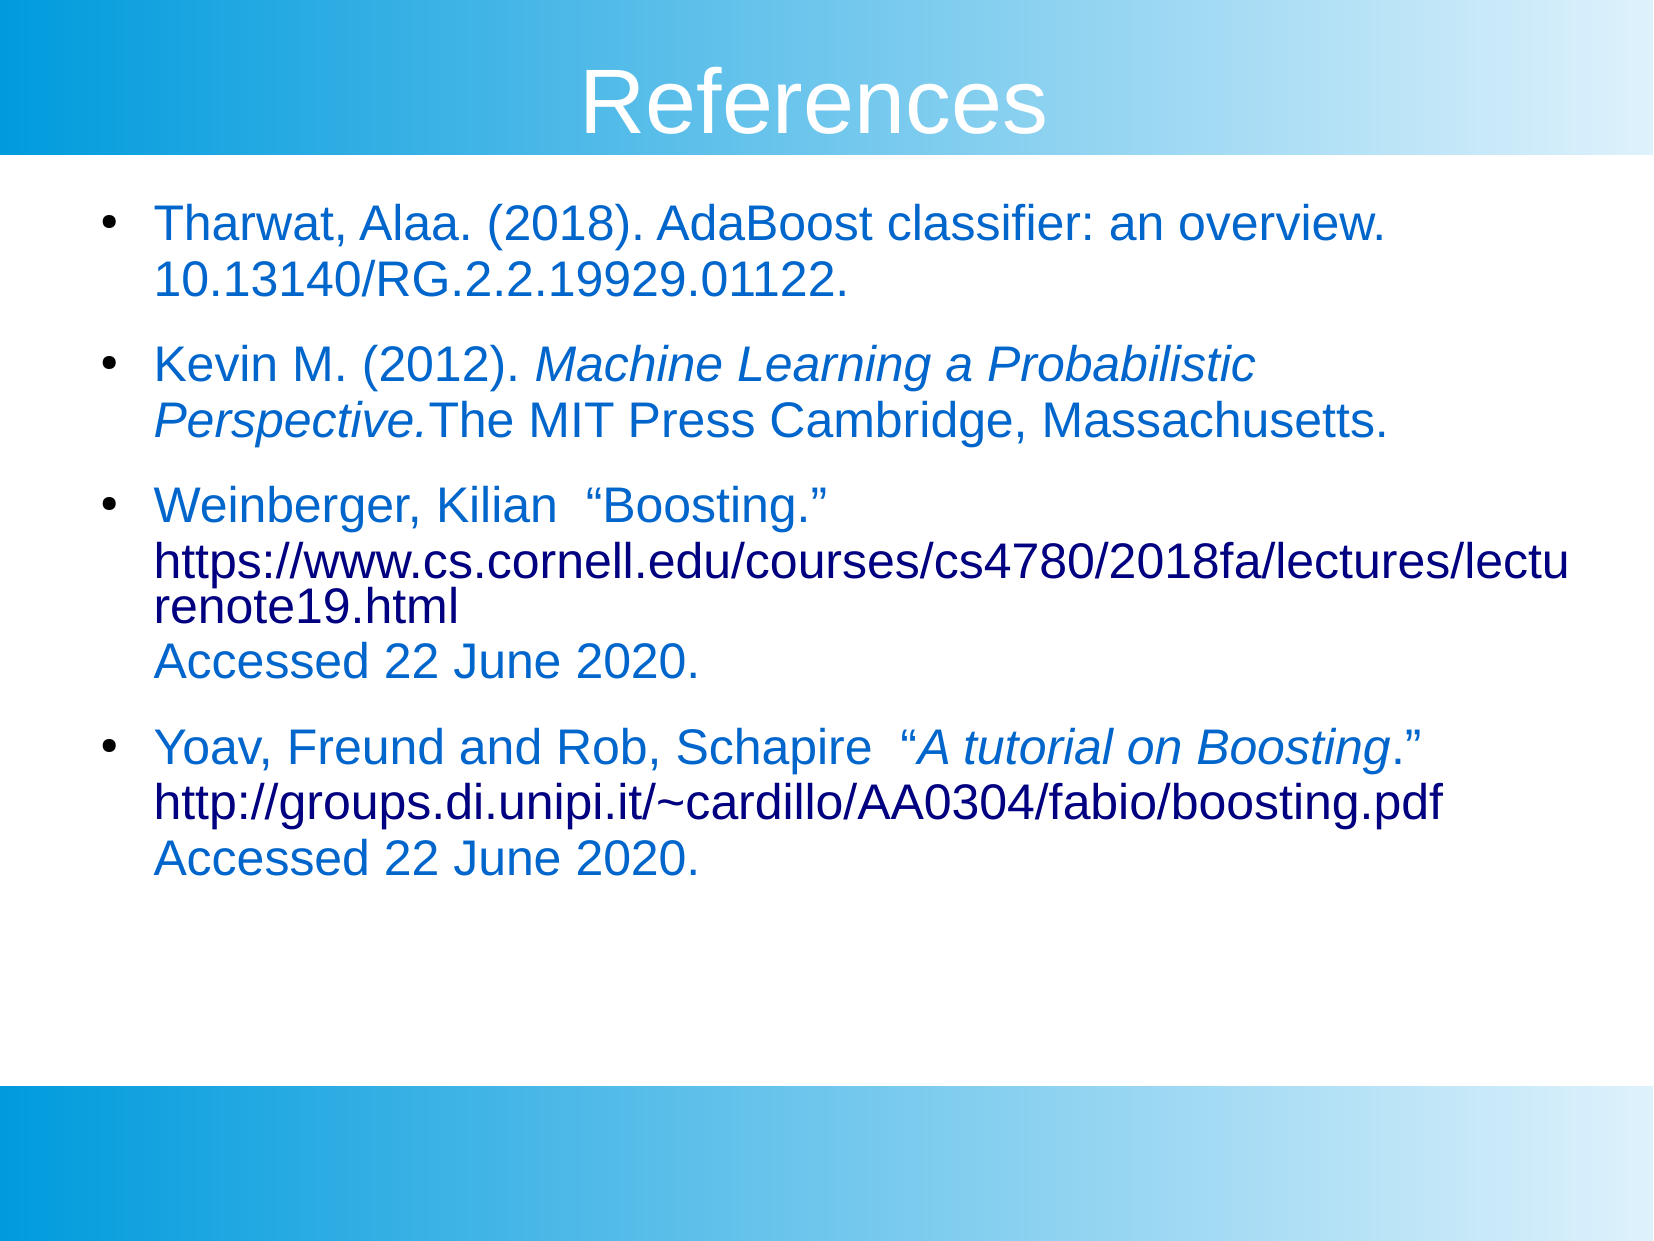

# References
Tharwat, Alaa. (2018). AdaBoost classifier: an overview. 10.13140/RG.2.2.19929.01122.
Kevin M. (2012). Machine Learning a Probabilistic Perspective.The MIT Press Cambridge, Massachusetts.
Weinberger, Kilian “Boosting.” https://www.cs.cornell.edu/courses/cs4780/2018fa/lectures/lecturenote19.htmlAccessed 22 June 2020.
Yoav, Freund and Rob, Schapire “A tutorial on Boosting.” http://groups.di.unipi.it/~cardillo/AA0304/fabio/boosting.pdf Accessed 22 June 2020.